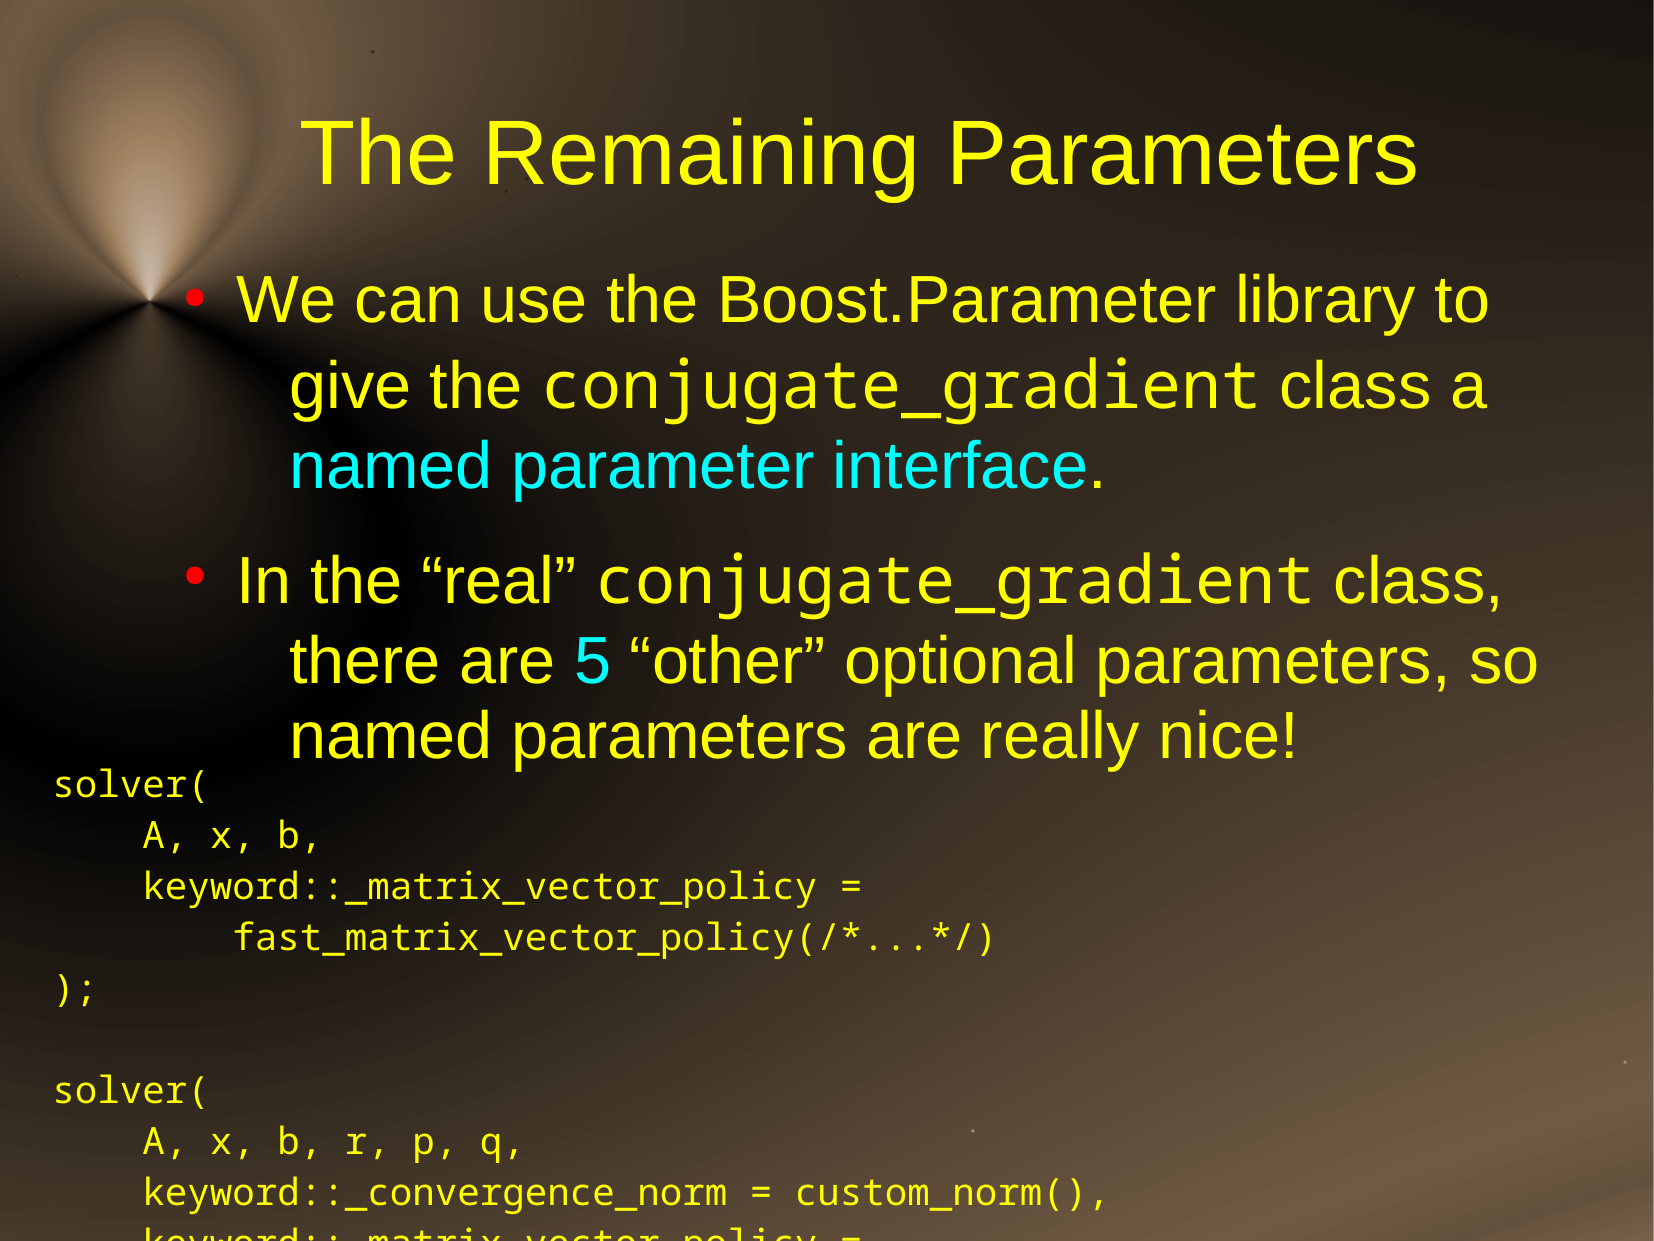

# The Remaining Parameters
We can use the Boost.Parameter library to give the conjugate_gradient class a named parameter interface.
In the “real” conjugate_gradient class, there are 5 “other” optional parameters, so named parameters are really nice!
solver(
 A, x, b,
 keyword::_matrix_vector_policy =
 fast_matrix_vector_policy(/*...*/)
);
solver(
 A, x, b, r, p, q,
 keyword::_convergence_norm = custom_norm(),
 keyword::_matrix_vector_policy =
 fast_matrix_vector_policy(/*...*/)
);